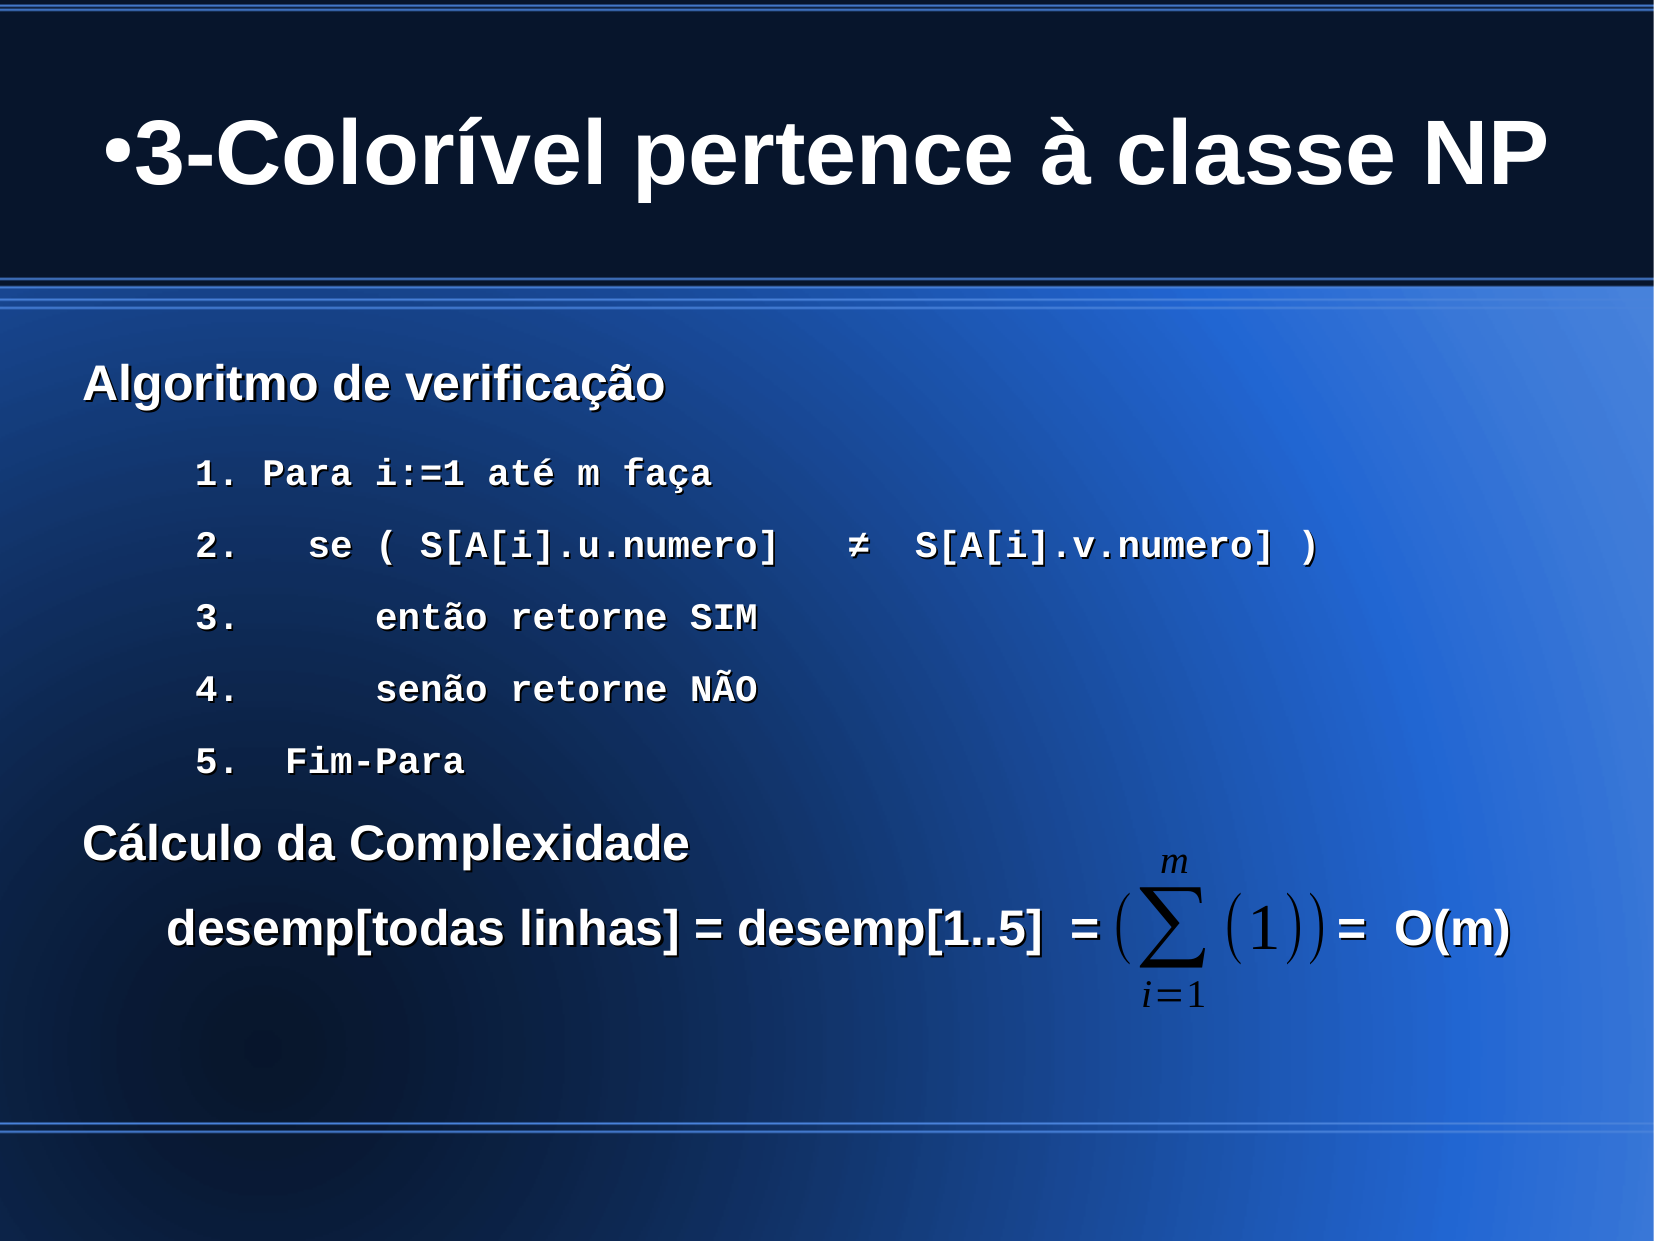

# 3-Colorível pertence à classe NP
Algoritmo de verificação
 1. Para i:=1 até m faça
 2. se ( S[A[i].u.numero] ≠ S[A[i].v.numero] )
 3. então retorne SIM
 4. senão retorne NÃO
 5. Fim-Para
Cálculo da Complexidade
 desemp[todas linhas] = desemp[1..5] = = O(m)